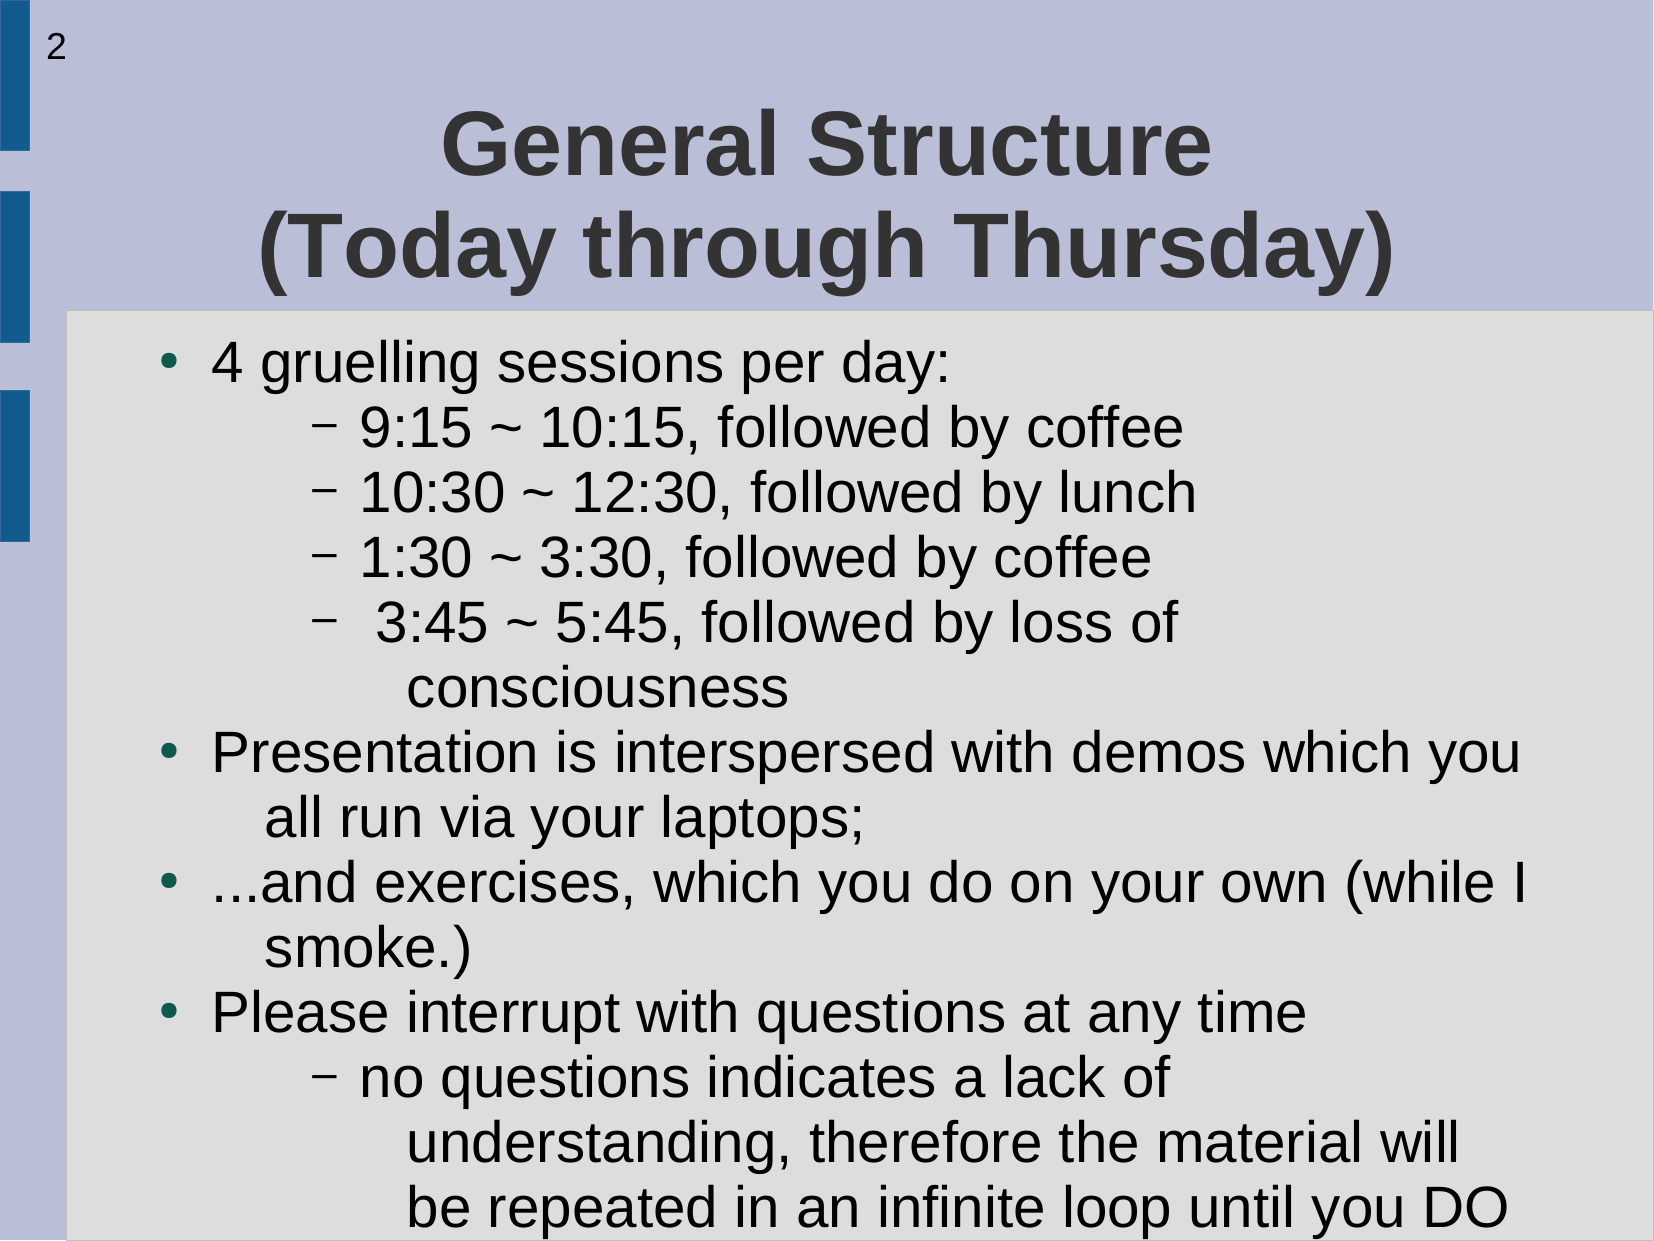

# General Structure (Today through Thursday)
4 gruelling sessions per day:
9:15 ~ 10:15, followed by coffee
10:30 ~ 12:30, followed by lunch
1:30 ~ 3:30, followed by coffee
 3:45 ~ 5:45, followed by loss of consciousness
Presentation is interspersed with demos which you all run via your laptops;
...and exercises, which you do on your own (while I smoke.)
Please interrupt with questions at any time
no questions indicates a lack of understanding, therefore the material will be repeated in an infinite loop until you DO ask questions.